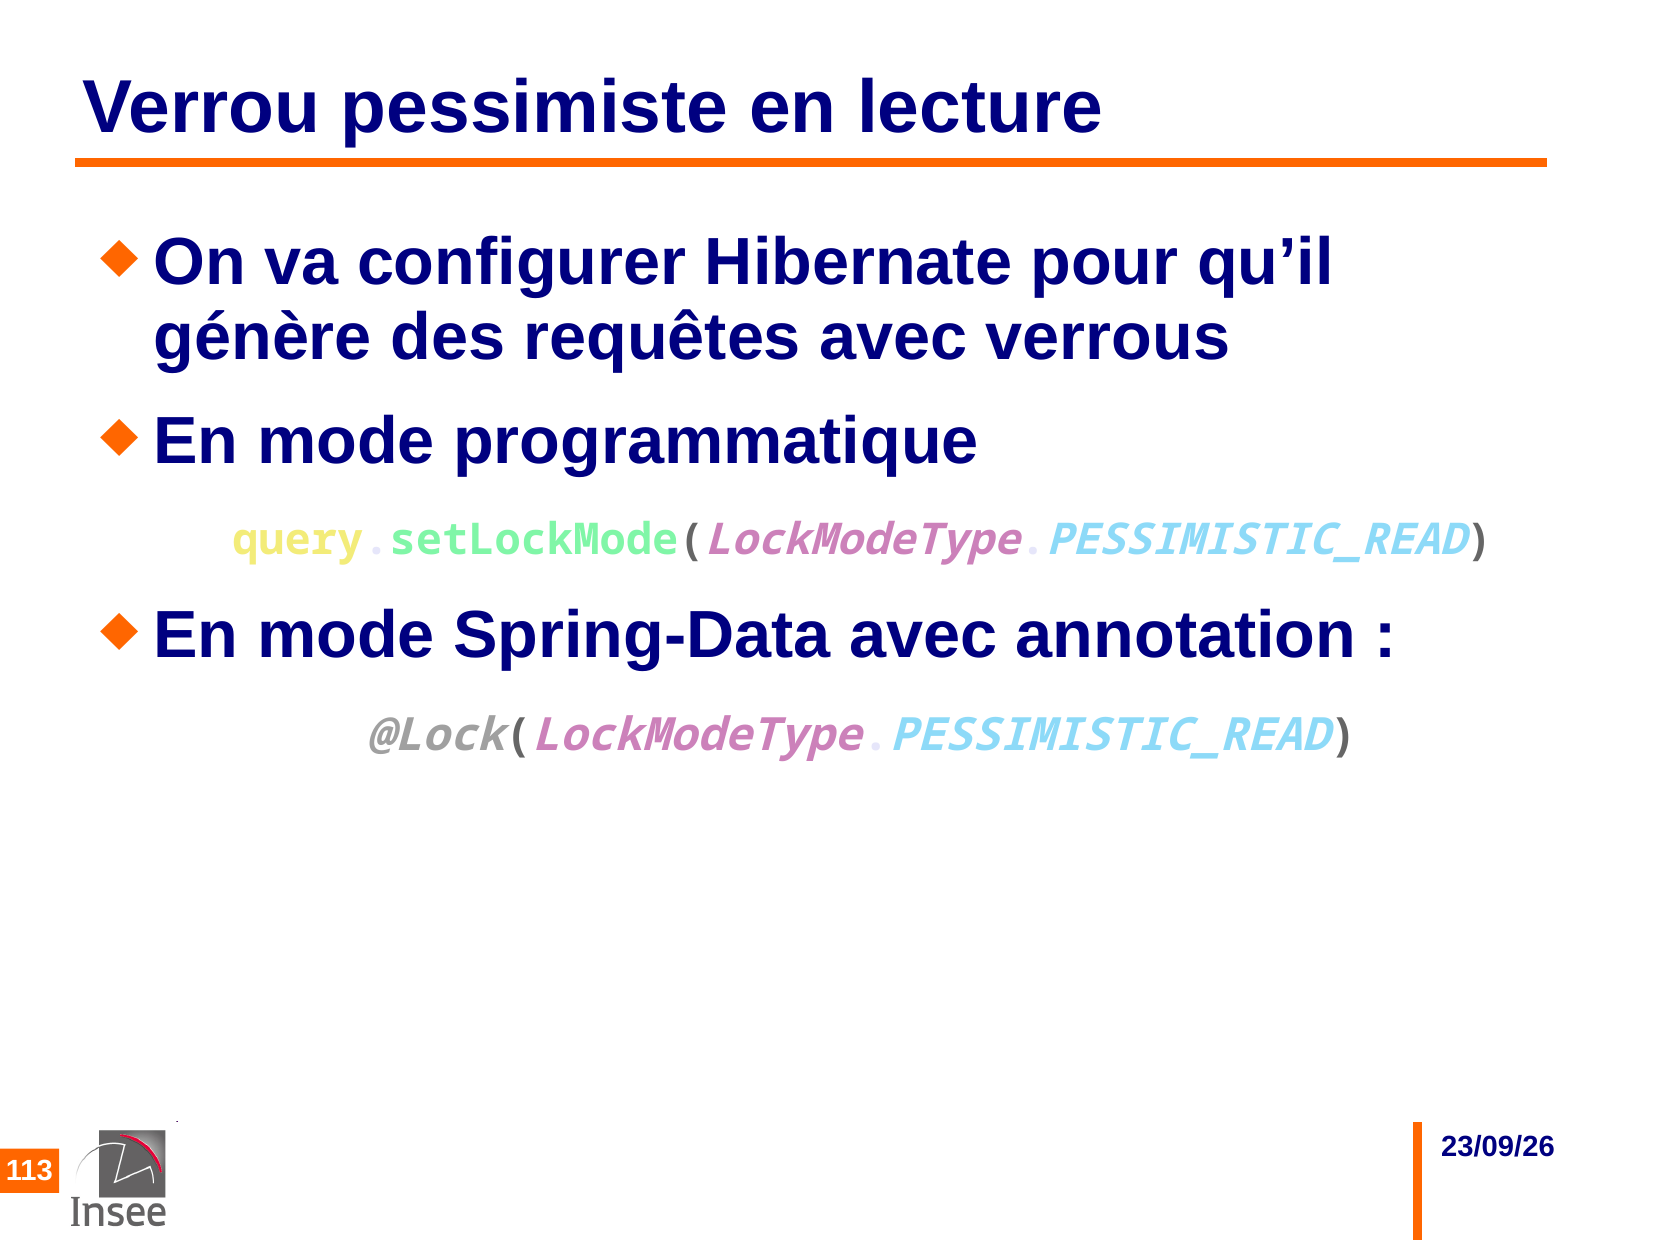

# Verrou pessimiste en lecture
On va configurer Hibernate pour qu’il génère des requêtes avec verrous
En mode programmatique
query.setLockMode(LockModeType.PESSIMISTIC_READ)
En mode Spring-Data avec annotation :
@Lock(LockModeType.PESSIMISTIC_READ)
113